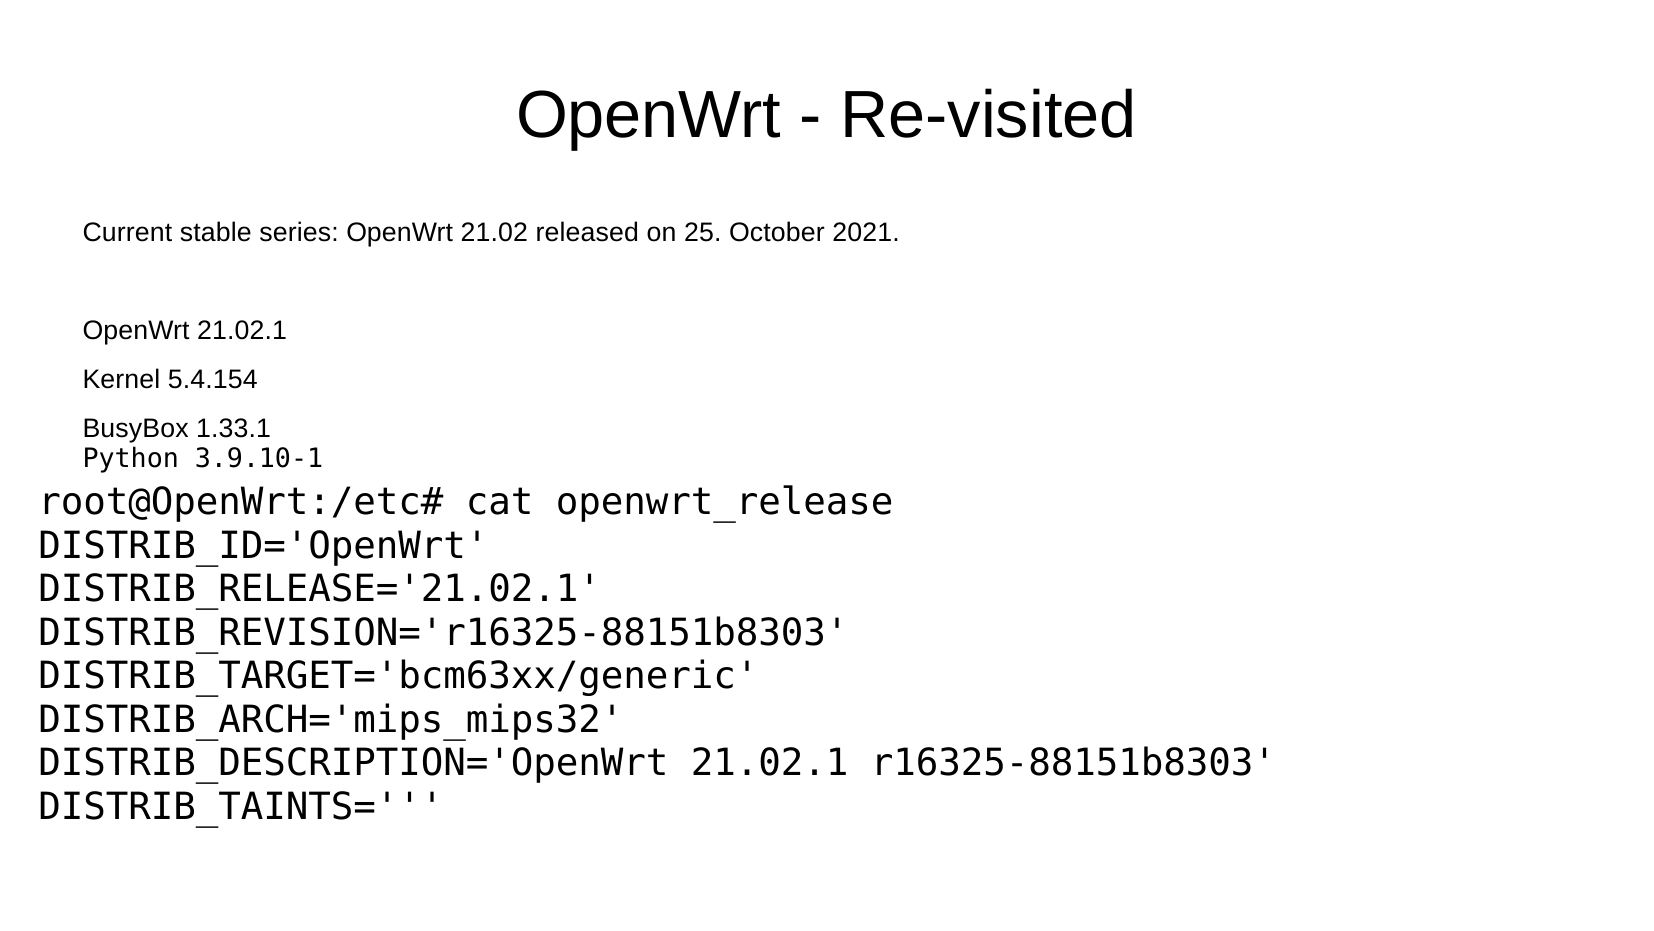

# OpenWrt - Re-visited
Current stable series: OpenWrt 21.02 released on 25. October 2021.
OpenWrt 21.02.1
Kernel 5.4.154
BusyBox 1.33.1
Python 3.9.10-1
root@OpenWrt:/etc# cat openwrt_release
DISTRIB_ID='OpenWrt'
DISTRIB_RELEASE='21.02.1'
DISTRIB_REVISION='r16325-88151b8303'
DISTRIB_TARGET='bcm63xx/generic'
DISTRIB_ARCH='mips_mips32'
DISTRIB_DESCRIPTION='OpenWrt 21.02.1 r16325-88151b8303'
DISTRIB_TAINTS='''